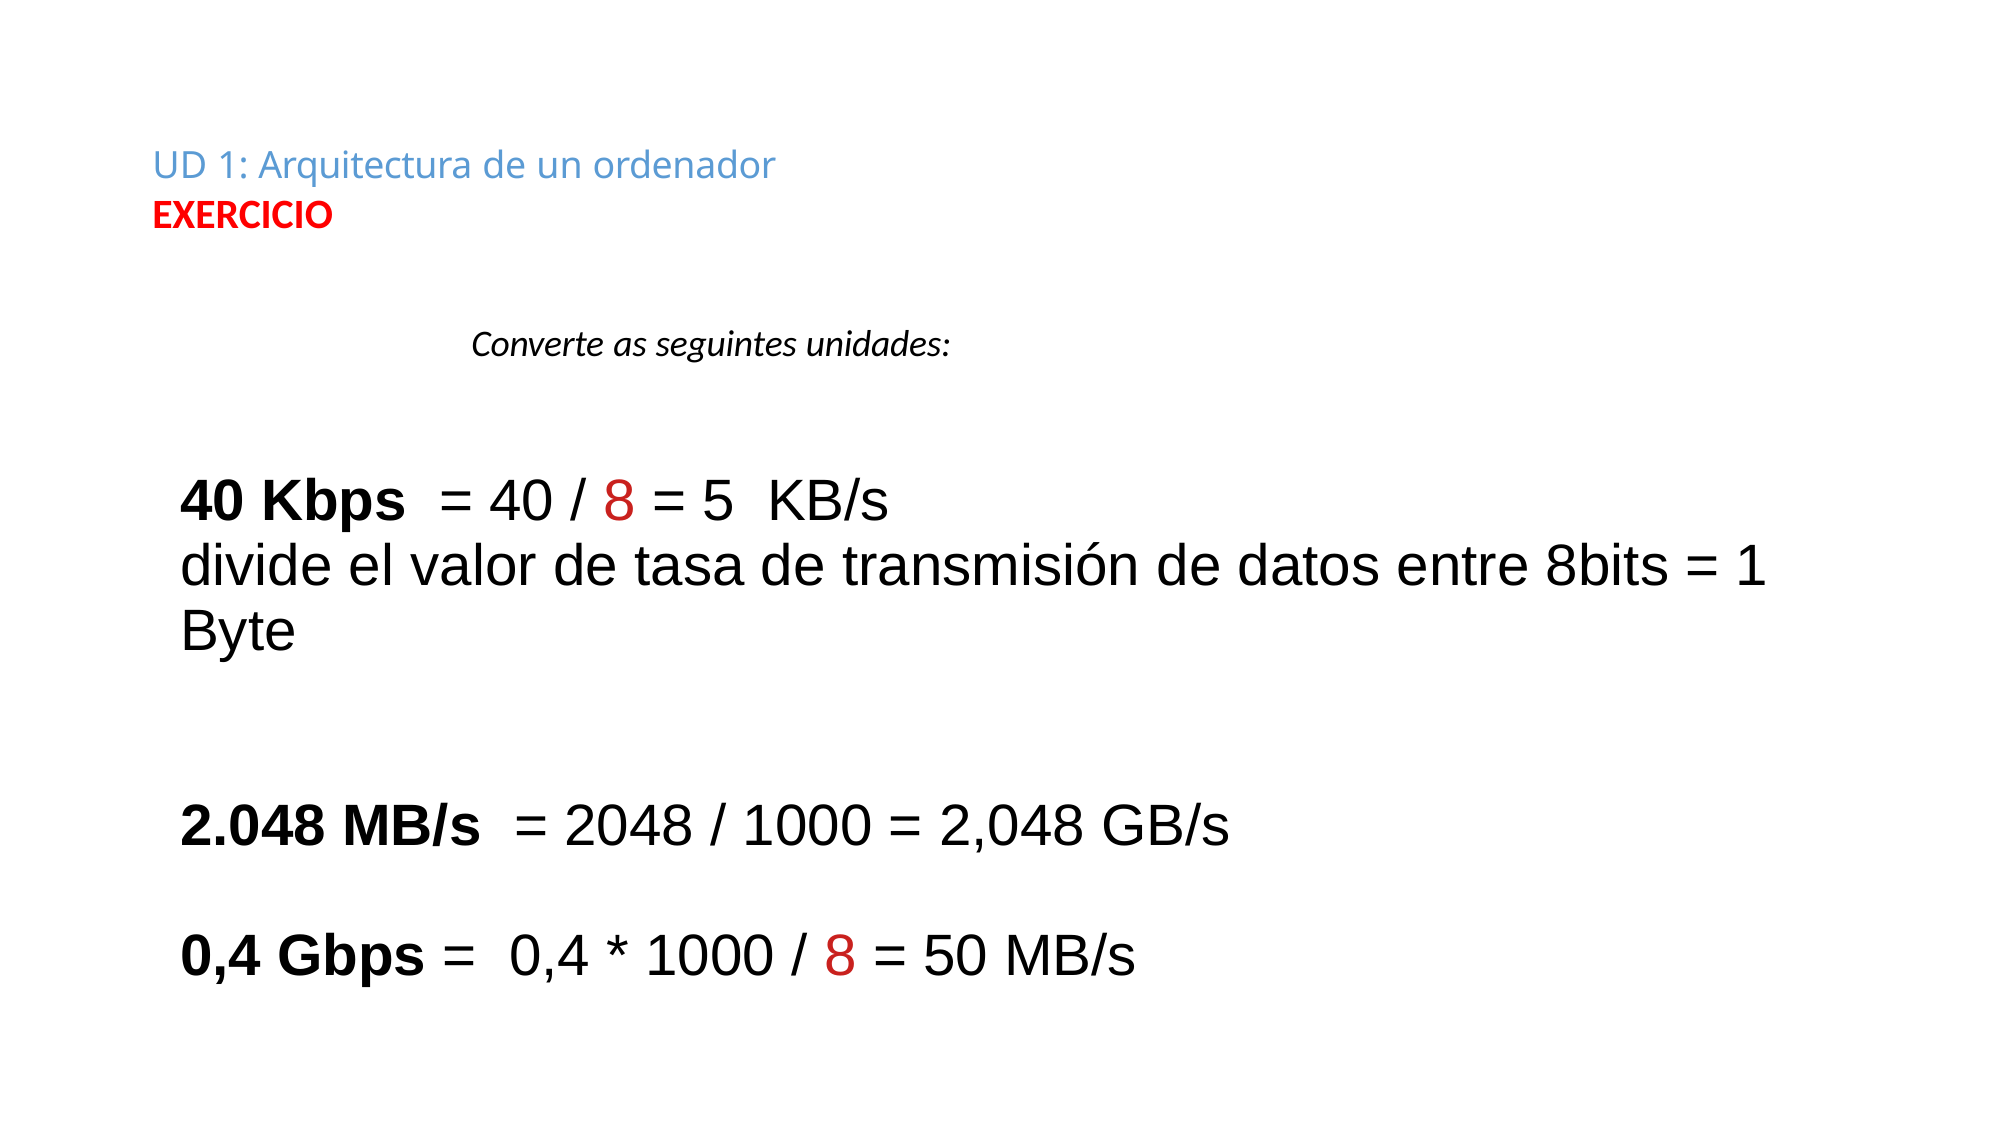

# UD 1: Arquitectura de un ordenador EXERCICIO
Converte as seguintes unidades:
40 Kbps = 40 / 8 = 5 KB/s
divide el valor de tasa de transmisión de datos entre 8bits = 1 Byte
2.048 MB/s = 2048 / 1000 = 2,048 GB/s
0,4 Gbps = 0,4 * 1000 / 8 = 50 MB/s